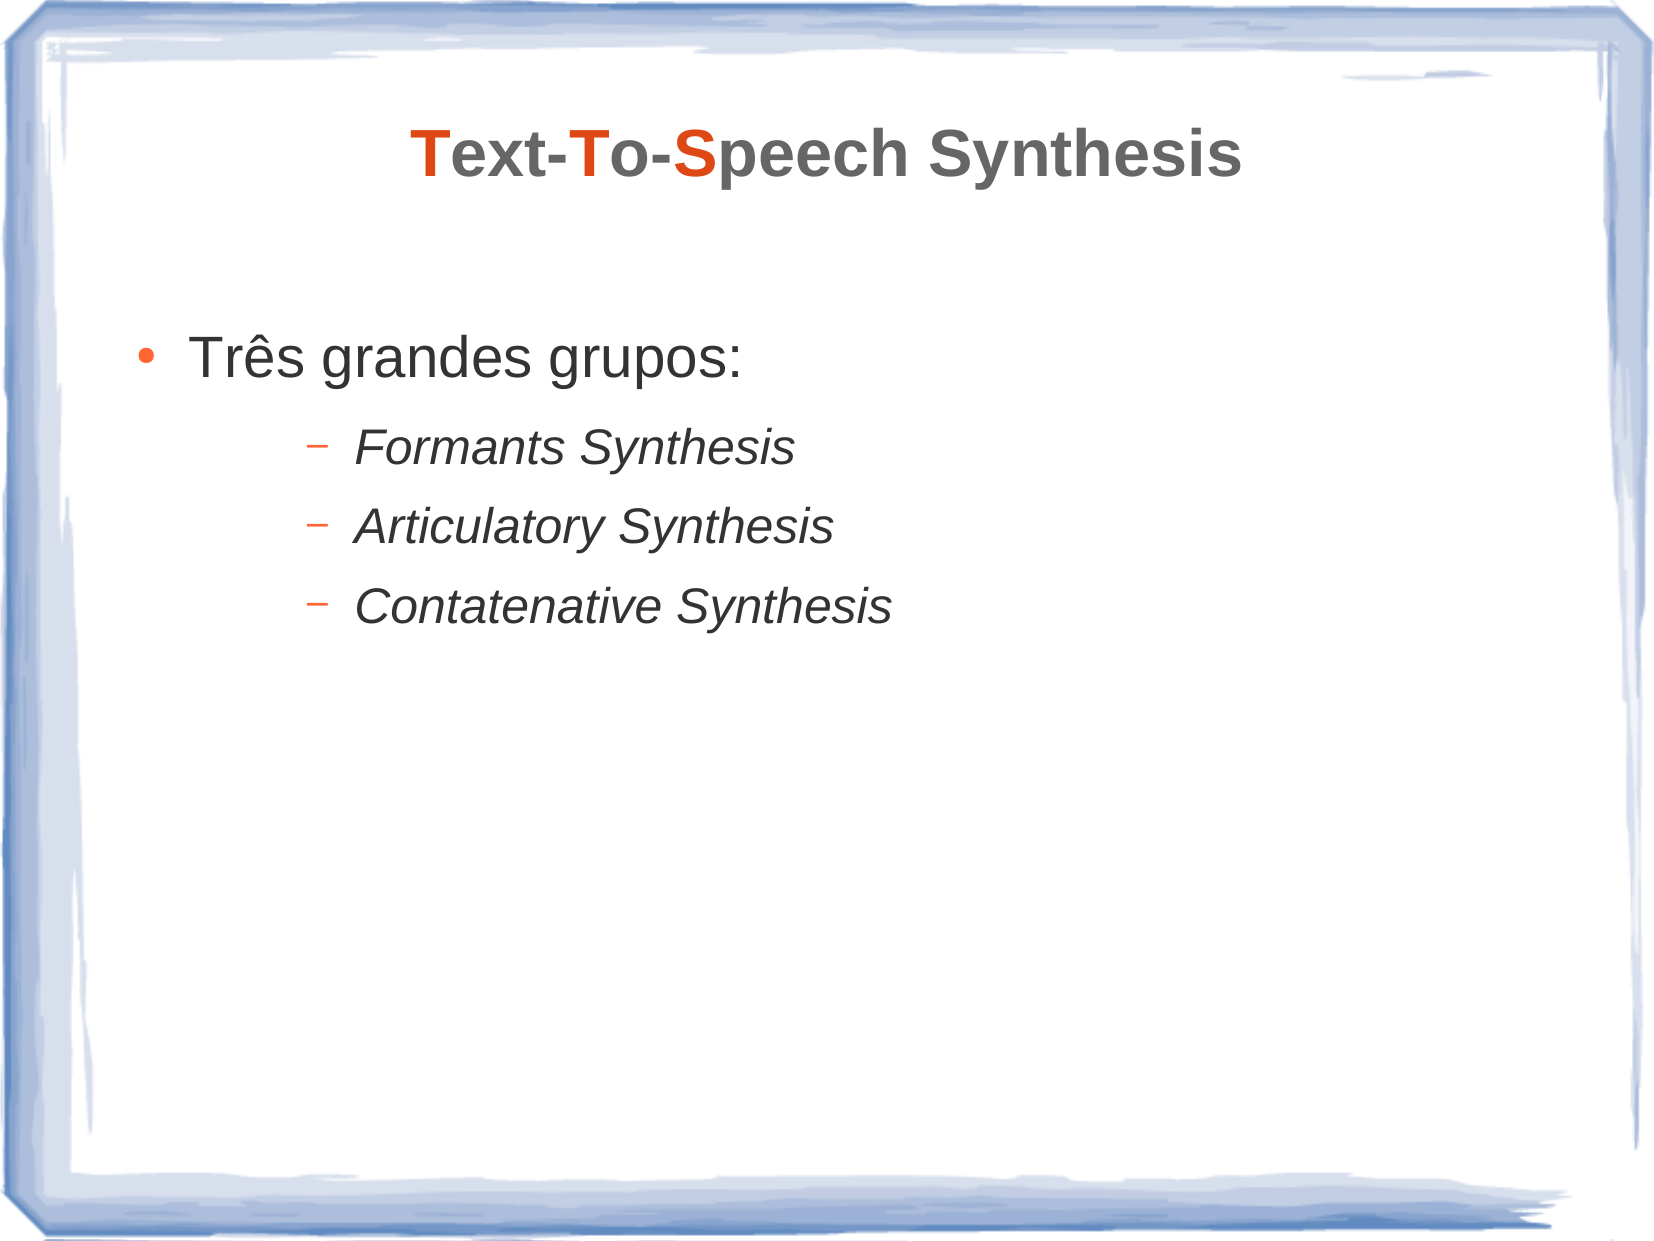

# Text-To-Speech Synthesis
Três grandes grupos:
Formants Synthesis
Articulatory Synthesis
Contatenative Synthesis